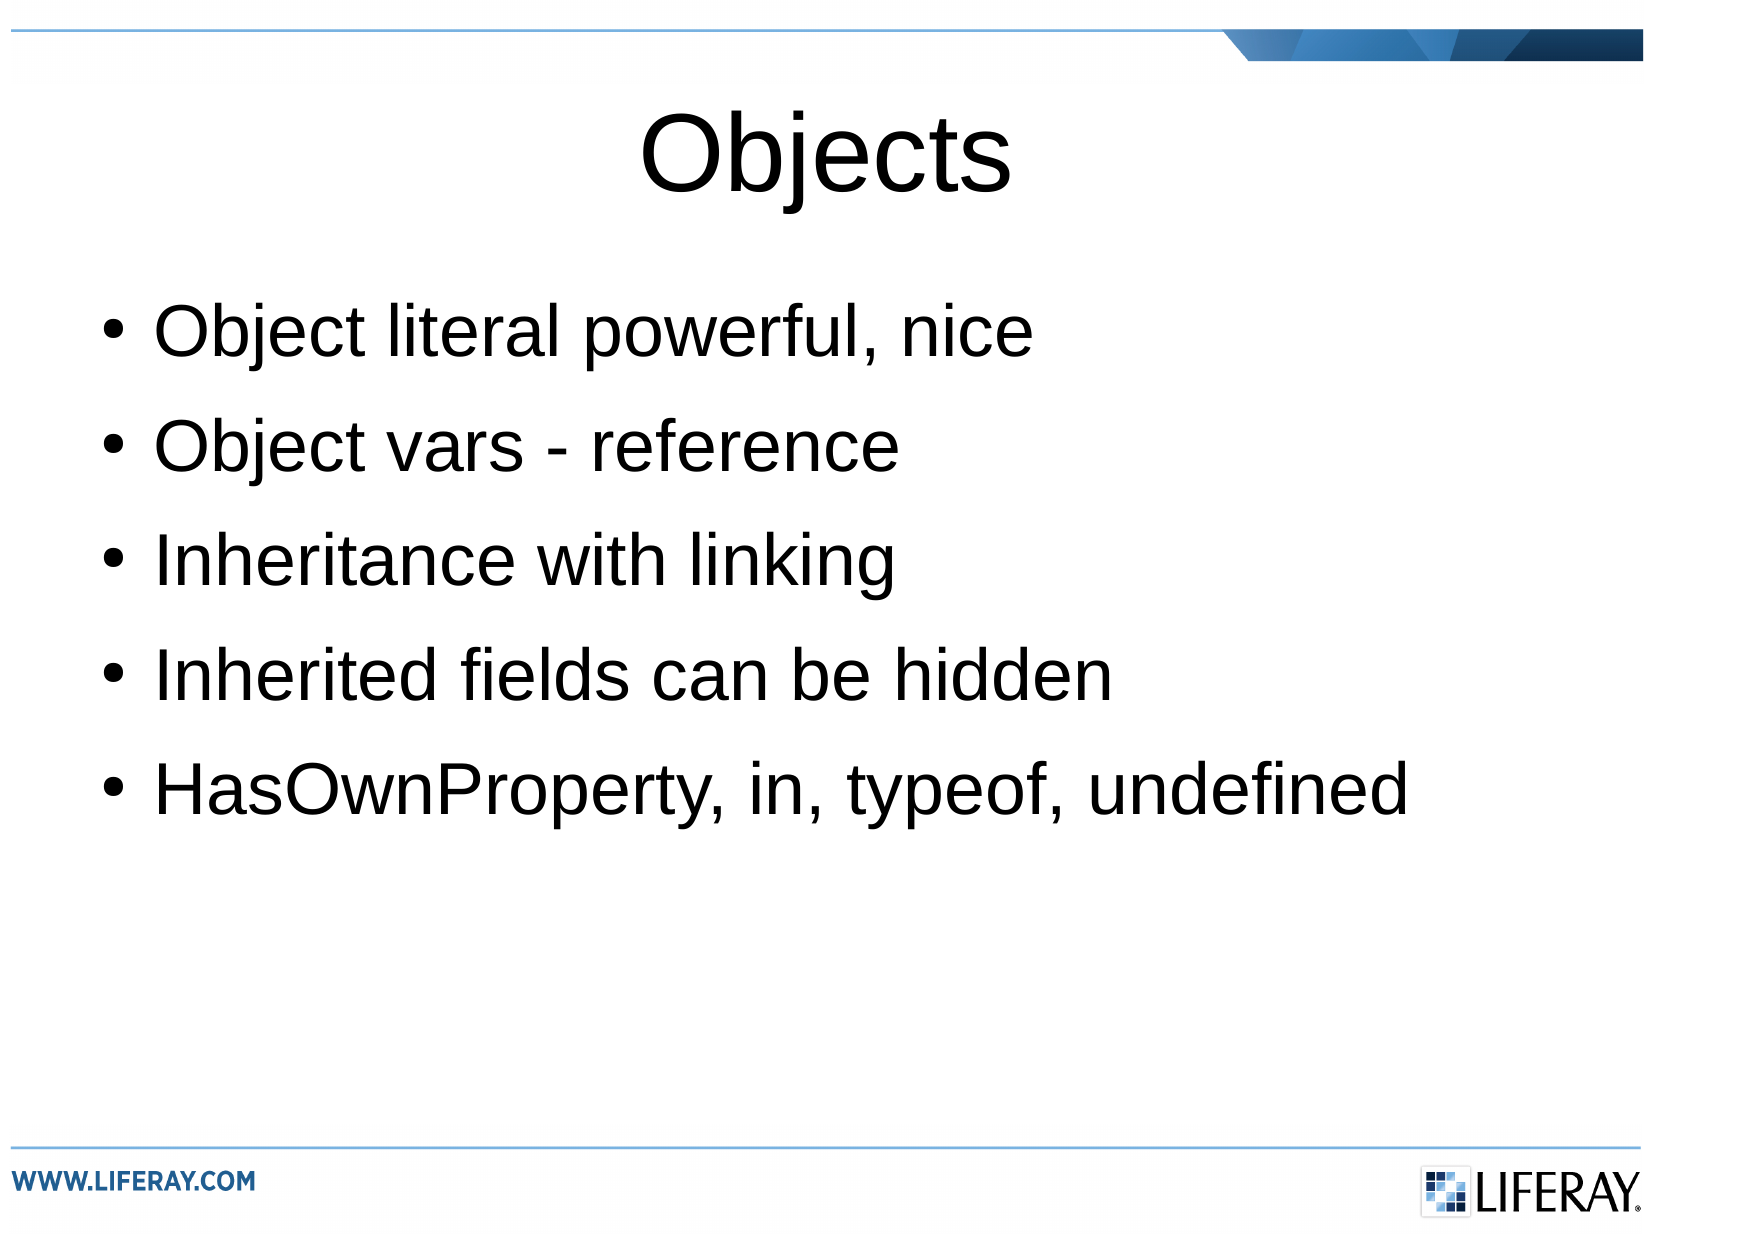

# Objects
Object literal powerful, nice
Object vars - reference
Inheritance with linking
Inherited fields can be hidden
HasOwnProperty, in, typeof, undefined